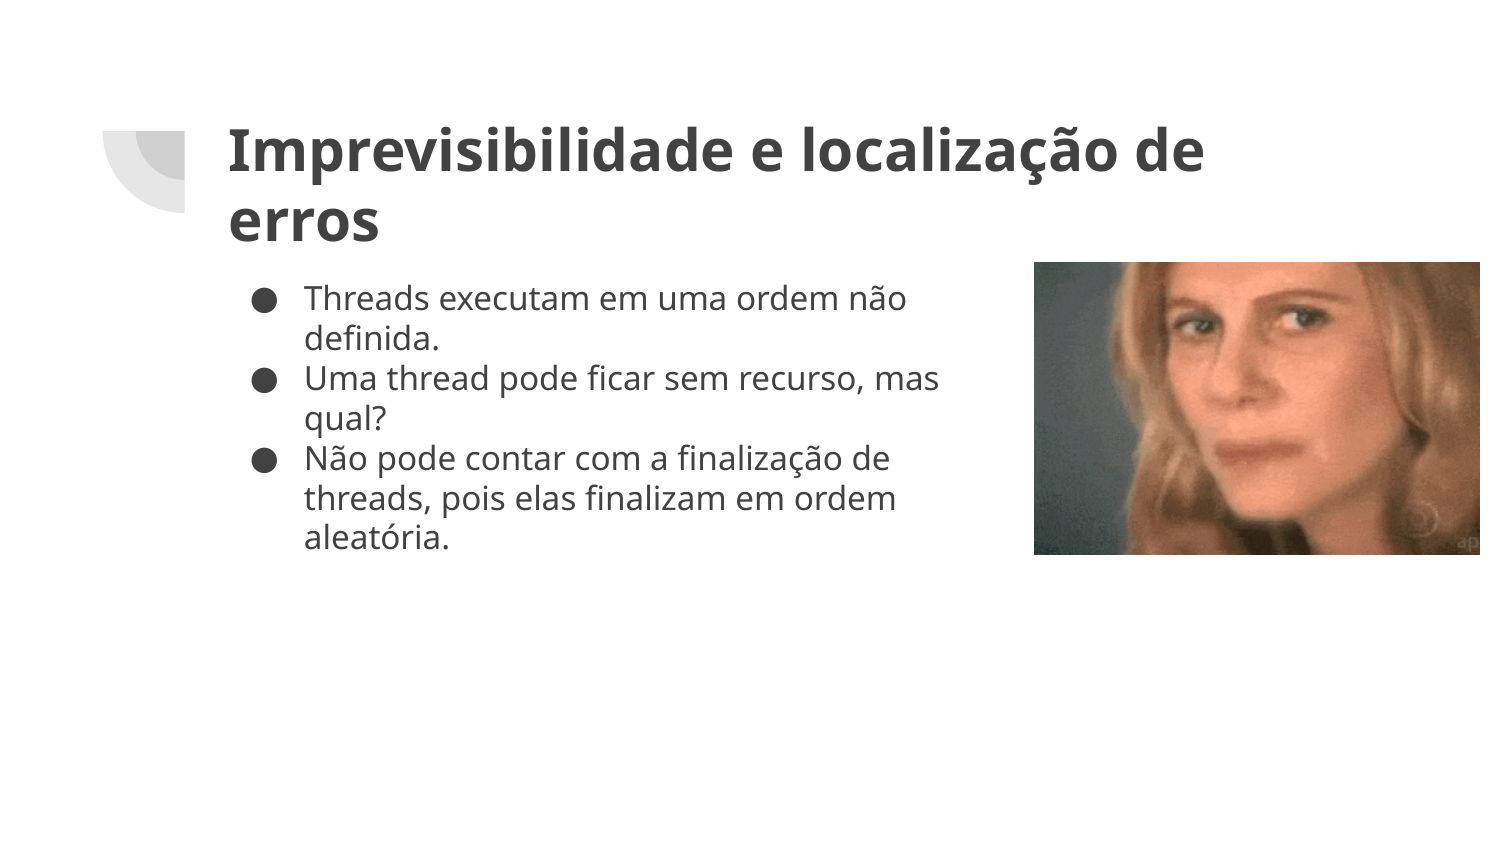

# Imprevisibilidade e localização de erros
Threads executam em uma ordem não definida.
Uma thread pode ficar sem recurso, mas qual?
Não pode contar com a finalização de threads, pois elas finalizam em ordem aleatória.